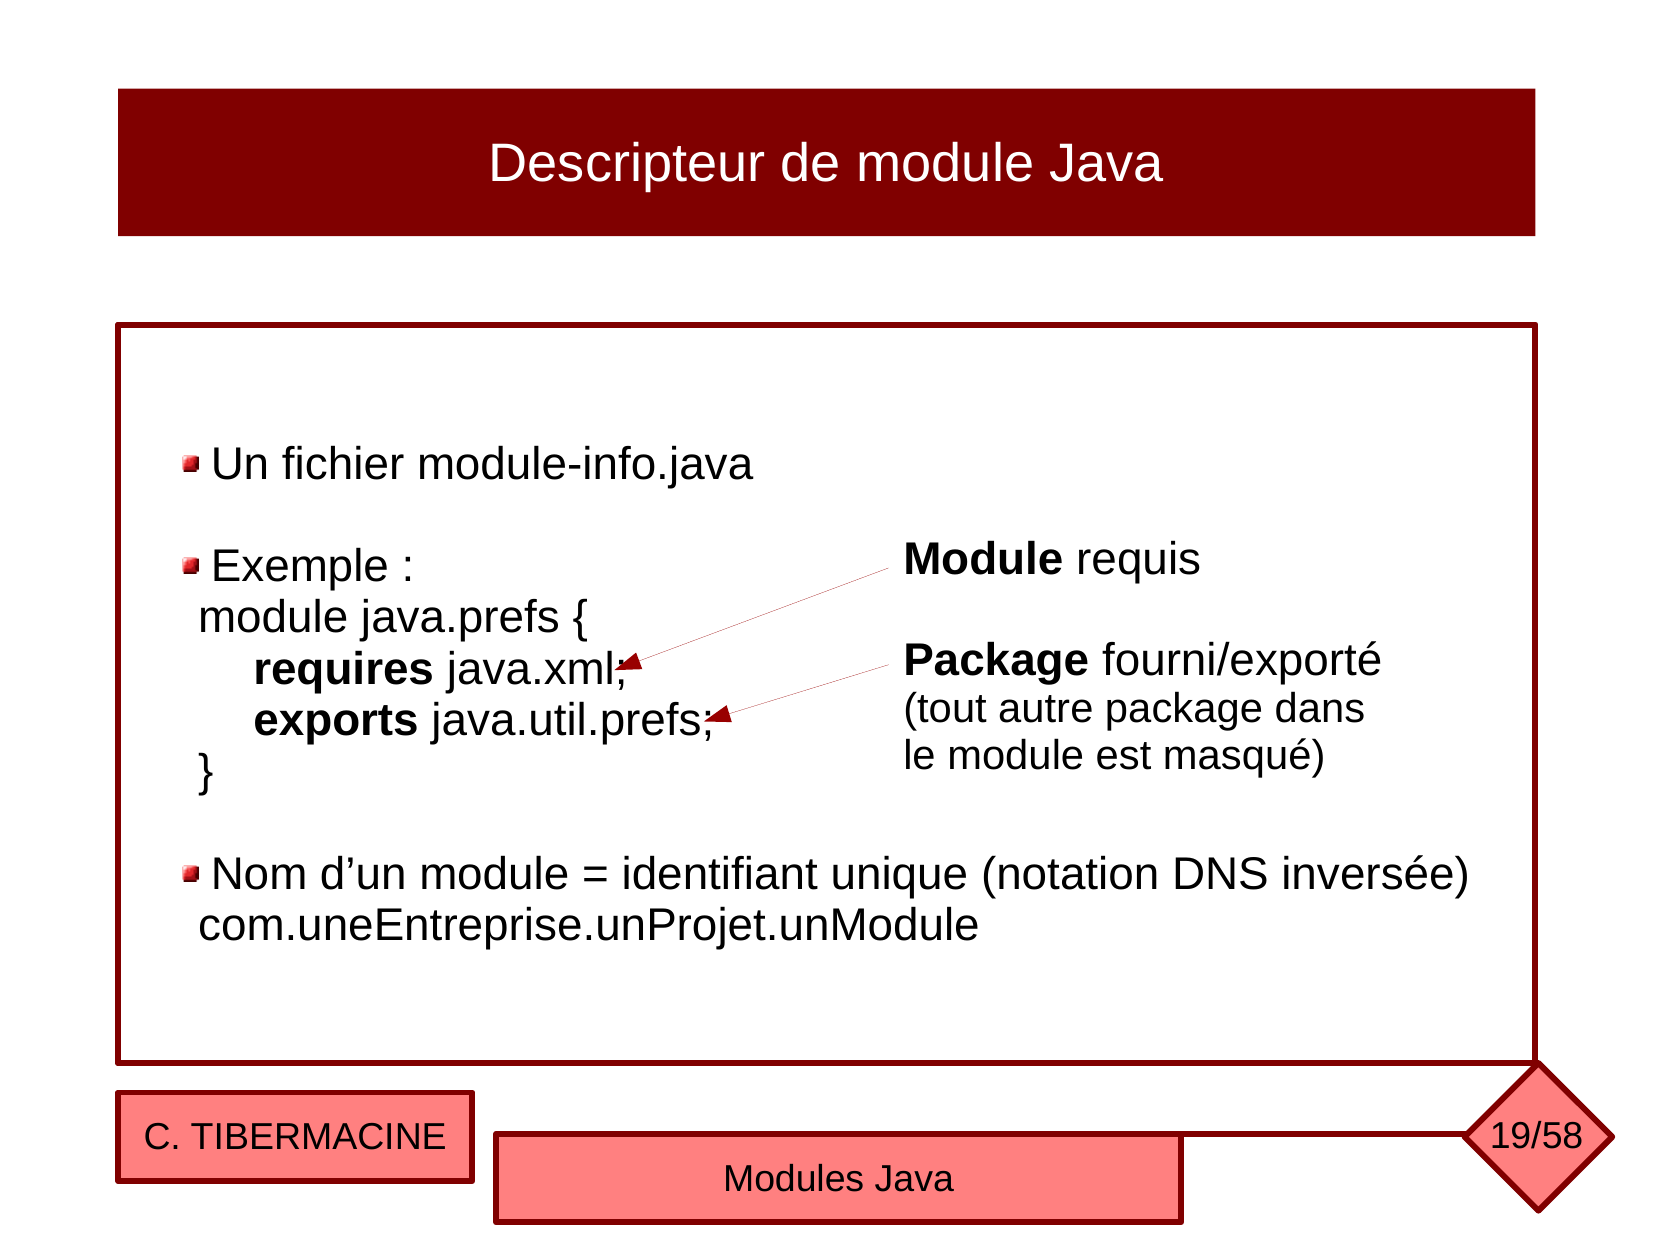

Descripteur de module Java
...
 Un fichier module-info.java
 Exemple :
module java.prefs {
requires java.xml;
exports java.util.prefs;
}
 Nom d’un module = identifiant unique (notation DNS inversée)
com.uneEntreprise.unProjet.unModule
Module requis
Package fourni/exporté
(tout autre package dans
le module est masqué)
C. TIBERMACINE
Modules Java